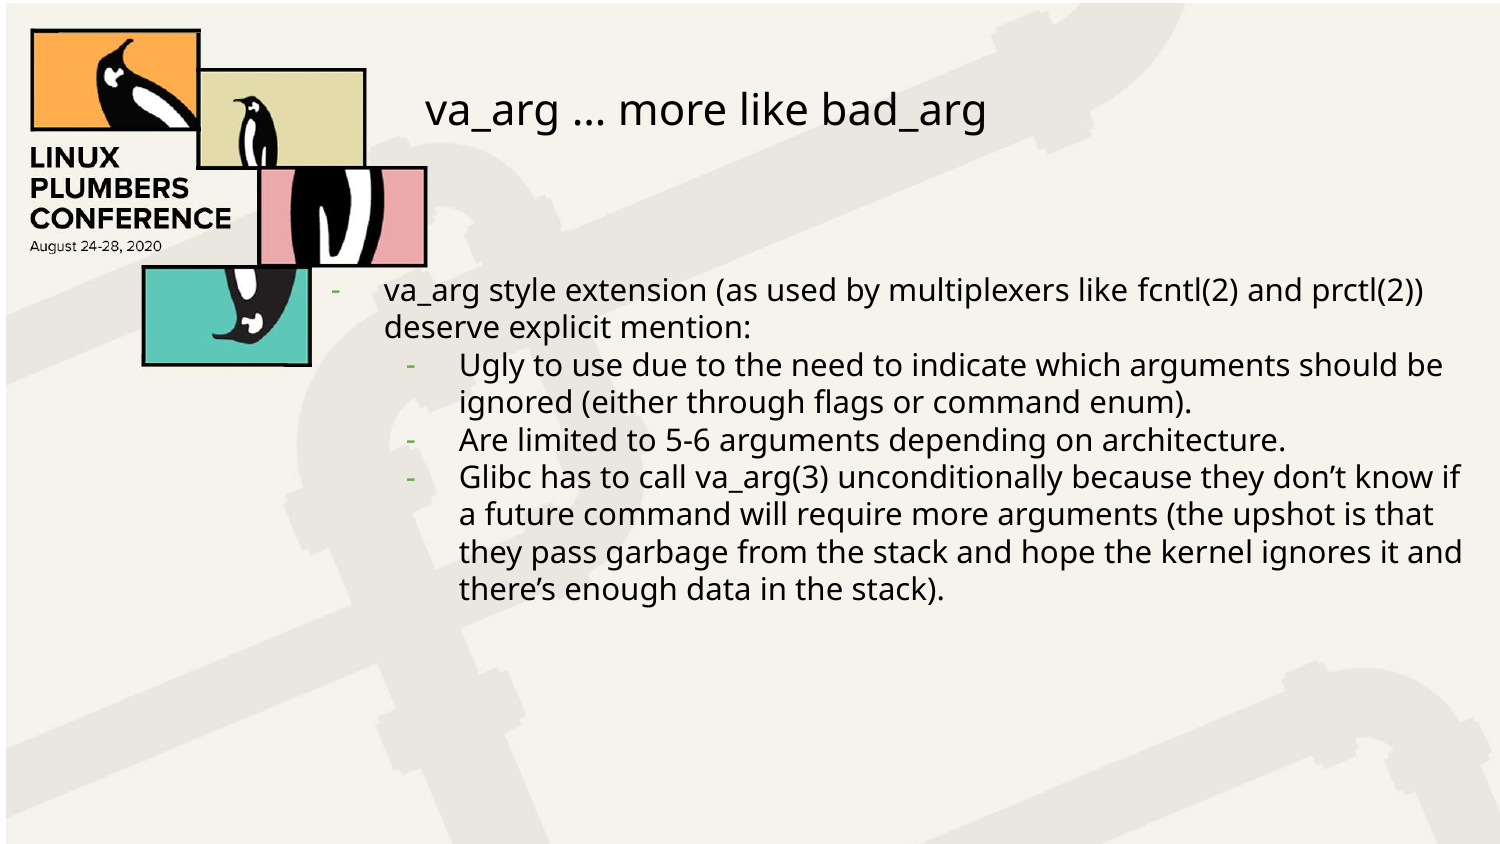

# va_arg … more like bad_arg
va_arg style extension (as used by multiplexers like fcntl(2) and prctl(2)) deserve explicit mention:
Ugly to use due to the need to indicate which arguments should be ignored (either through flags or command enum).
Are limited to 5-6 arguments depending on architecture.
Glibc has to call va_arg(3) unconditionally because they don’t know if a future command will require more arguments (the upshot is that they pass garbage from the stack and hope the kernel ignores it and there’s enough data in the stack).